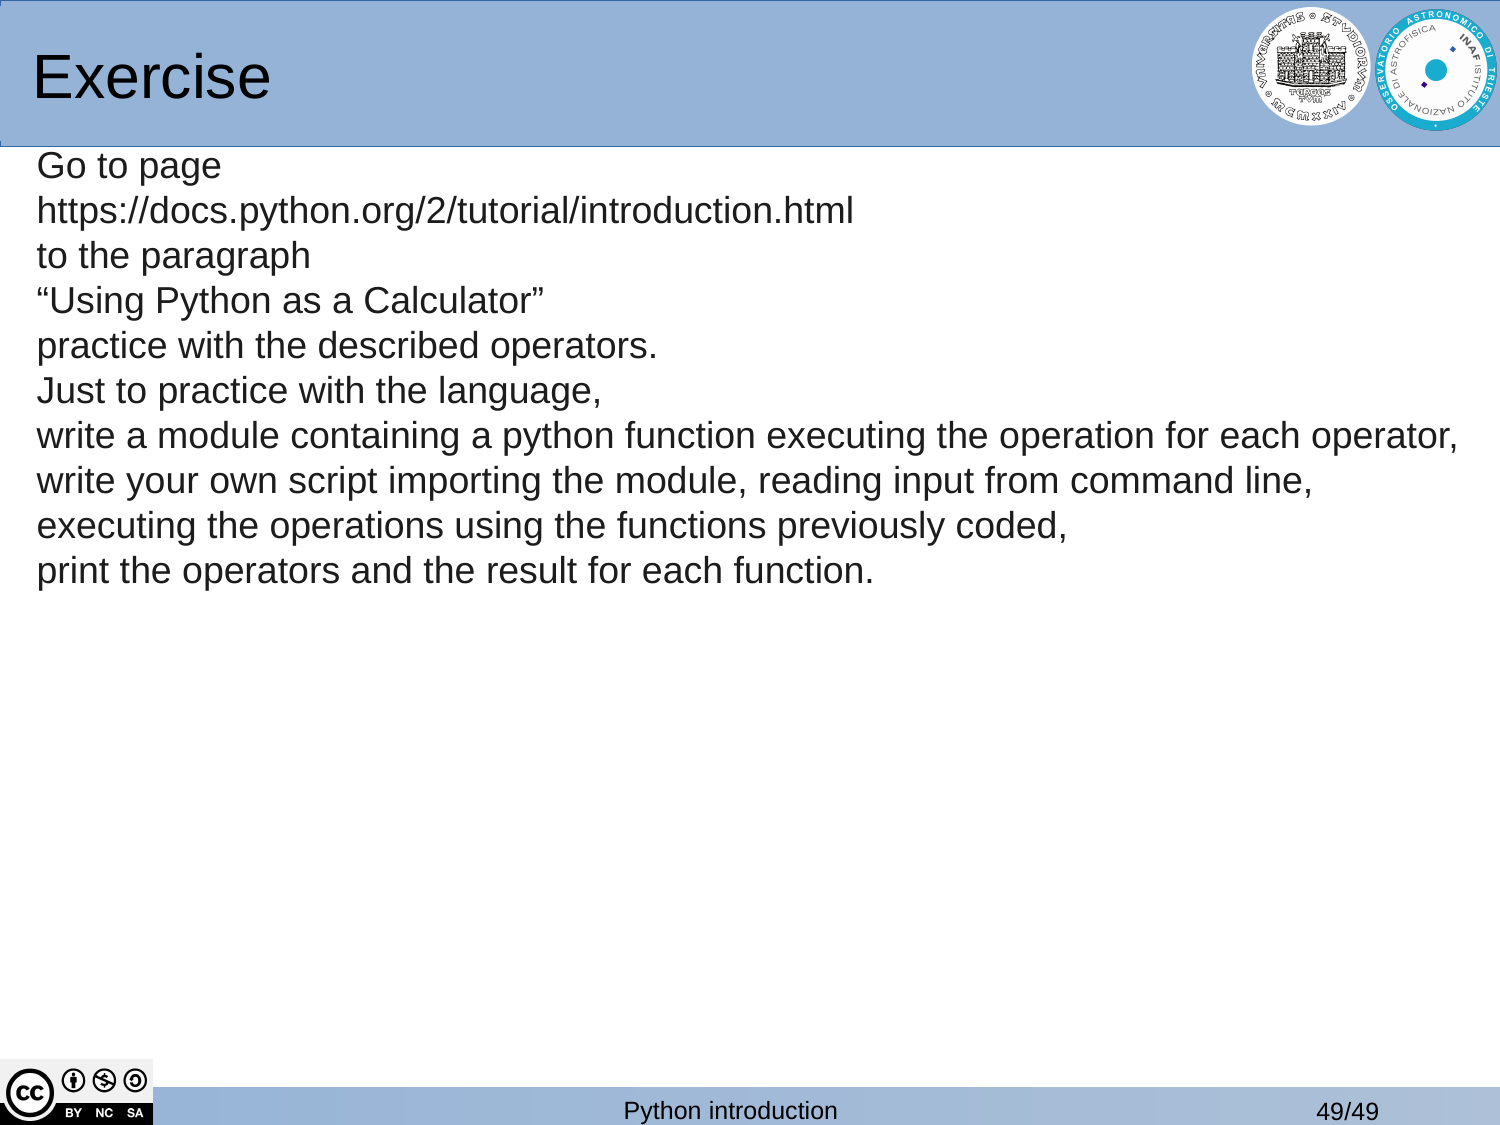

Exercise
# Go to page
https://docs.python.org/2/tutorial/introduction.html
to the paragraph
“Using Python as a Calculator”
practice with the described operators.
Just to practice with the language,
write a module containing a python function executing the operation for each operator,
write your own script importing the module, reading input from command line, executing the operations using the functions previously coded,
print the operators and the result for each function.